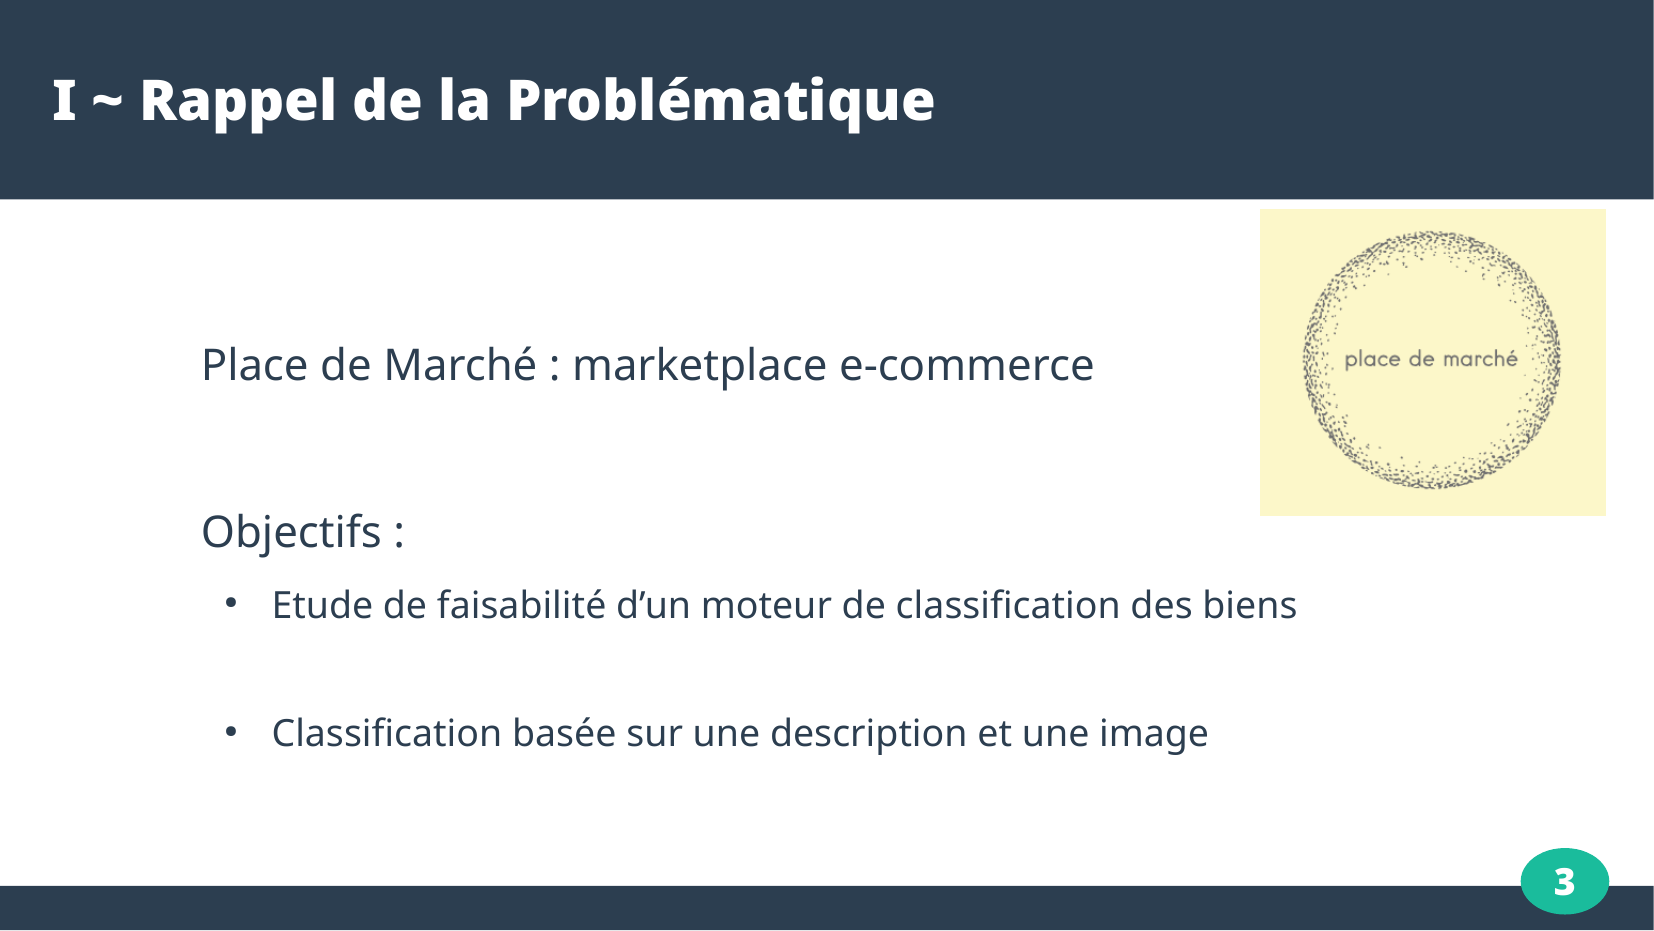

# I ~ Rappel de la Problématique
Place de Marché : marketplace e-commerce
Objectifs :
Etude de faisabilité d’un moteur de classification des biens
Classification basée sur une description et une image
3